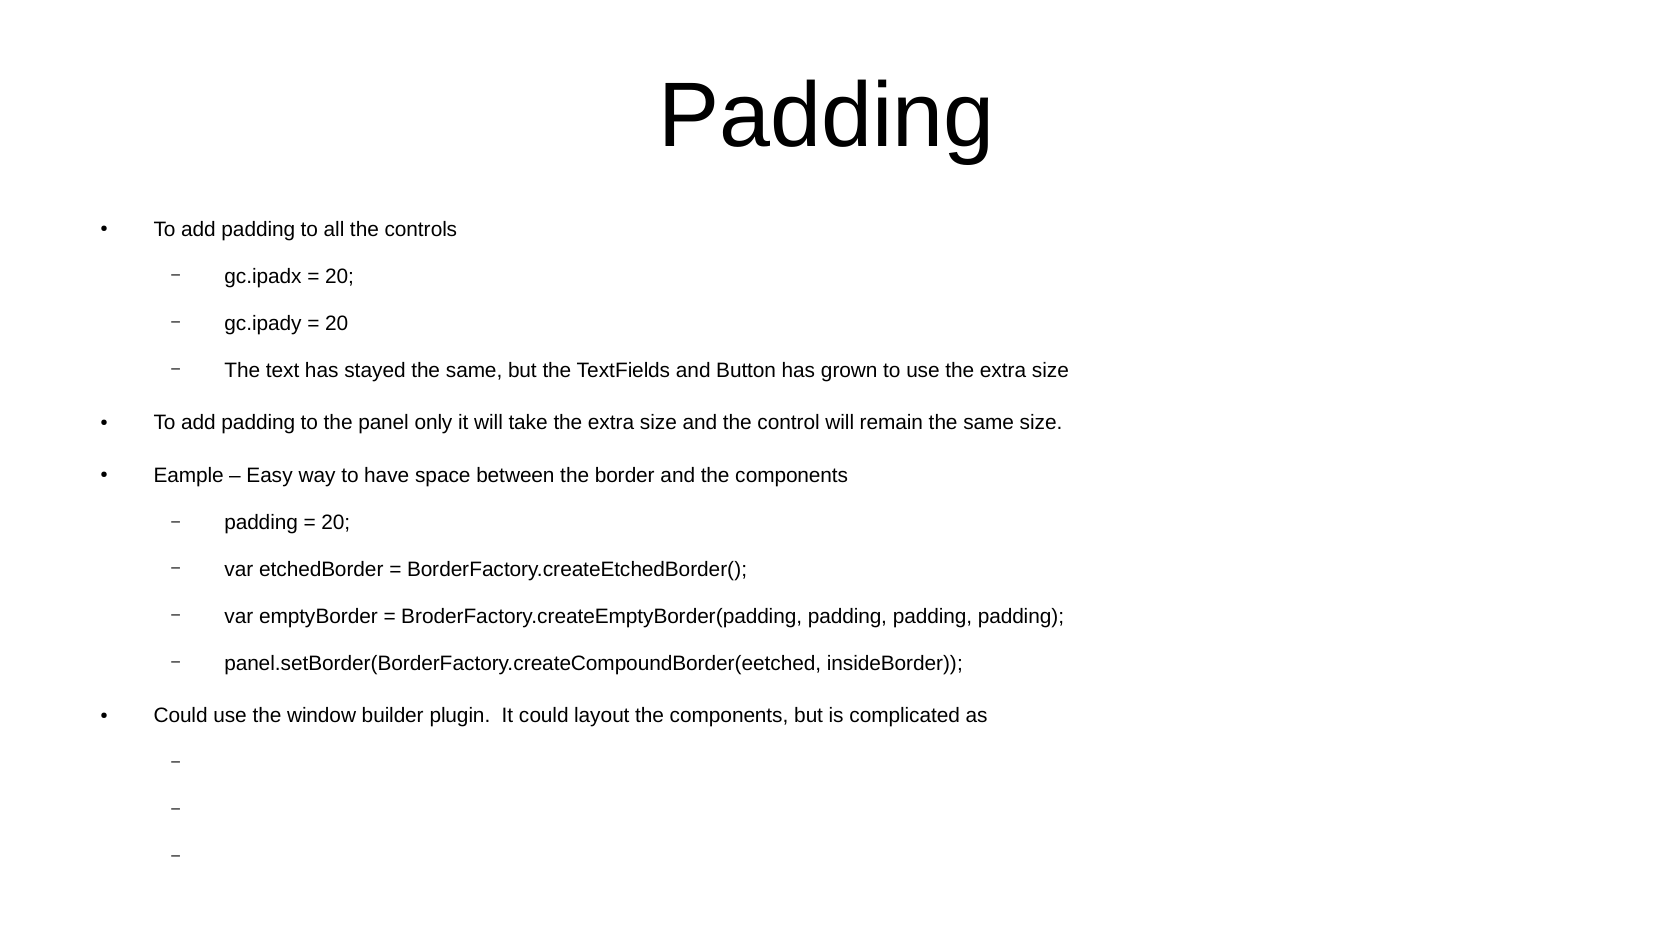

# Padding
To add padding to all the controls
gc.ipadx = 20;
gc.ipady = 20
The text has stayed the same, but the TextFields and Button has grown to use the extra size
To add padding to the panel only it will take the extra size and the control will remain the same size.
Eample – Easy way to have space between the border and the components
padding = 20;
var etchedBorder = BorderFactory.createEtchedBorder();
var emptyBorder = BroderFactory.createEmptyBorder(padding, padding, padding, padding);
panel.setBorder(BorderFactory.createCompoundBorder(eetched, insideBorder));
Could use the window builder plugin. It could layout the components, but is complicated as